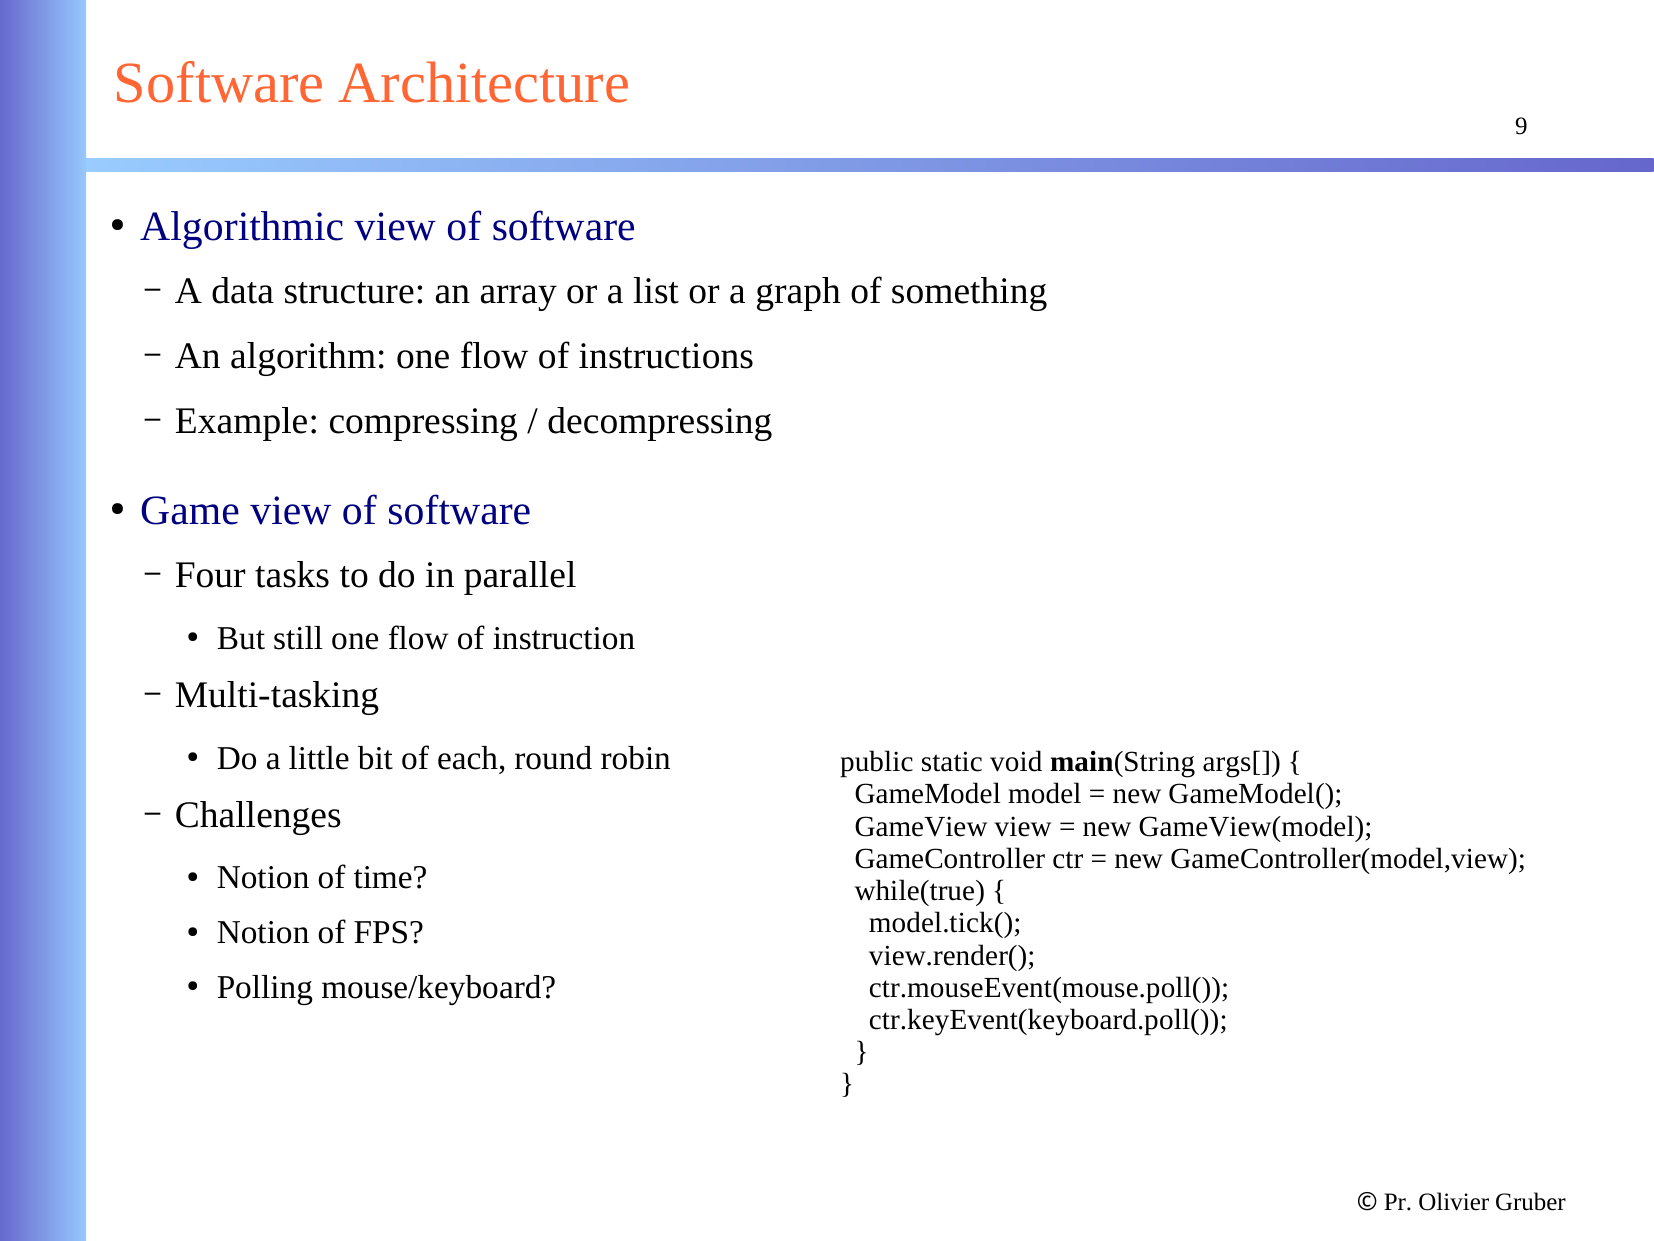

# Software Architecture
Algorithmic view of software
A data structure: an array or a list or a graph of something
An algorithm: one flow of instructions
Example: compressing / decompressing
Game view of software
Four tasks to do in parallel
But still one flow of instruction
Multi-tasking
Do a little bit of each, round robin
Challenges
Notion of time?
Notion of FPS?
Polling mouse/keyboard?
public static void main(String args[]) {
 GameModel model = new GameModel();
 GameView view = new GameView(model);
 GameController ctr = new GameController(model,view);
 while(true) {
 model.tick();
 view.render();
 ctr.mouseEvent(mouse.poll());
 ctr.keyEvent(keyboard.poll());
 }
}